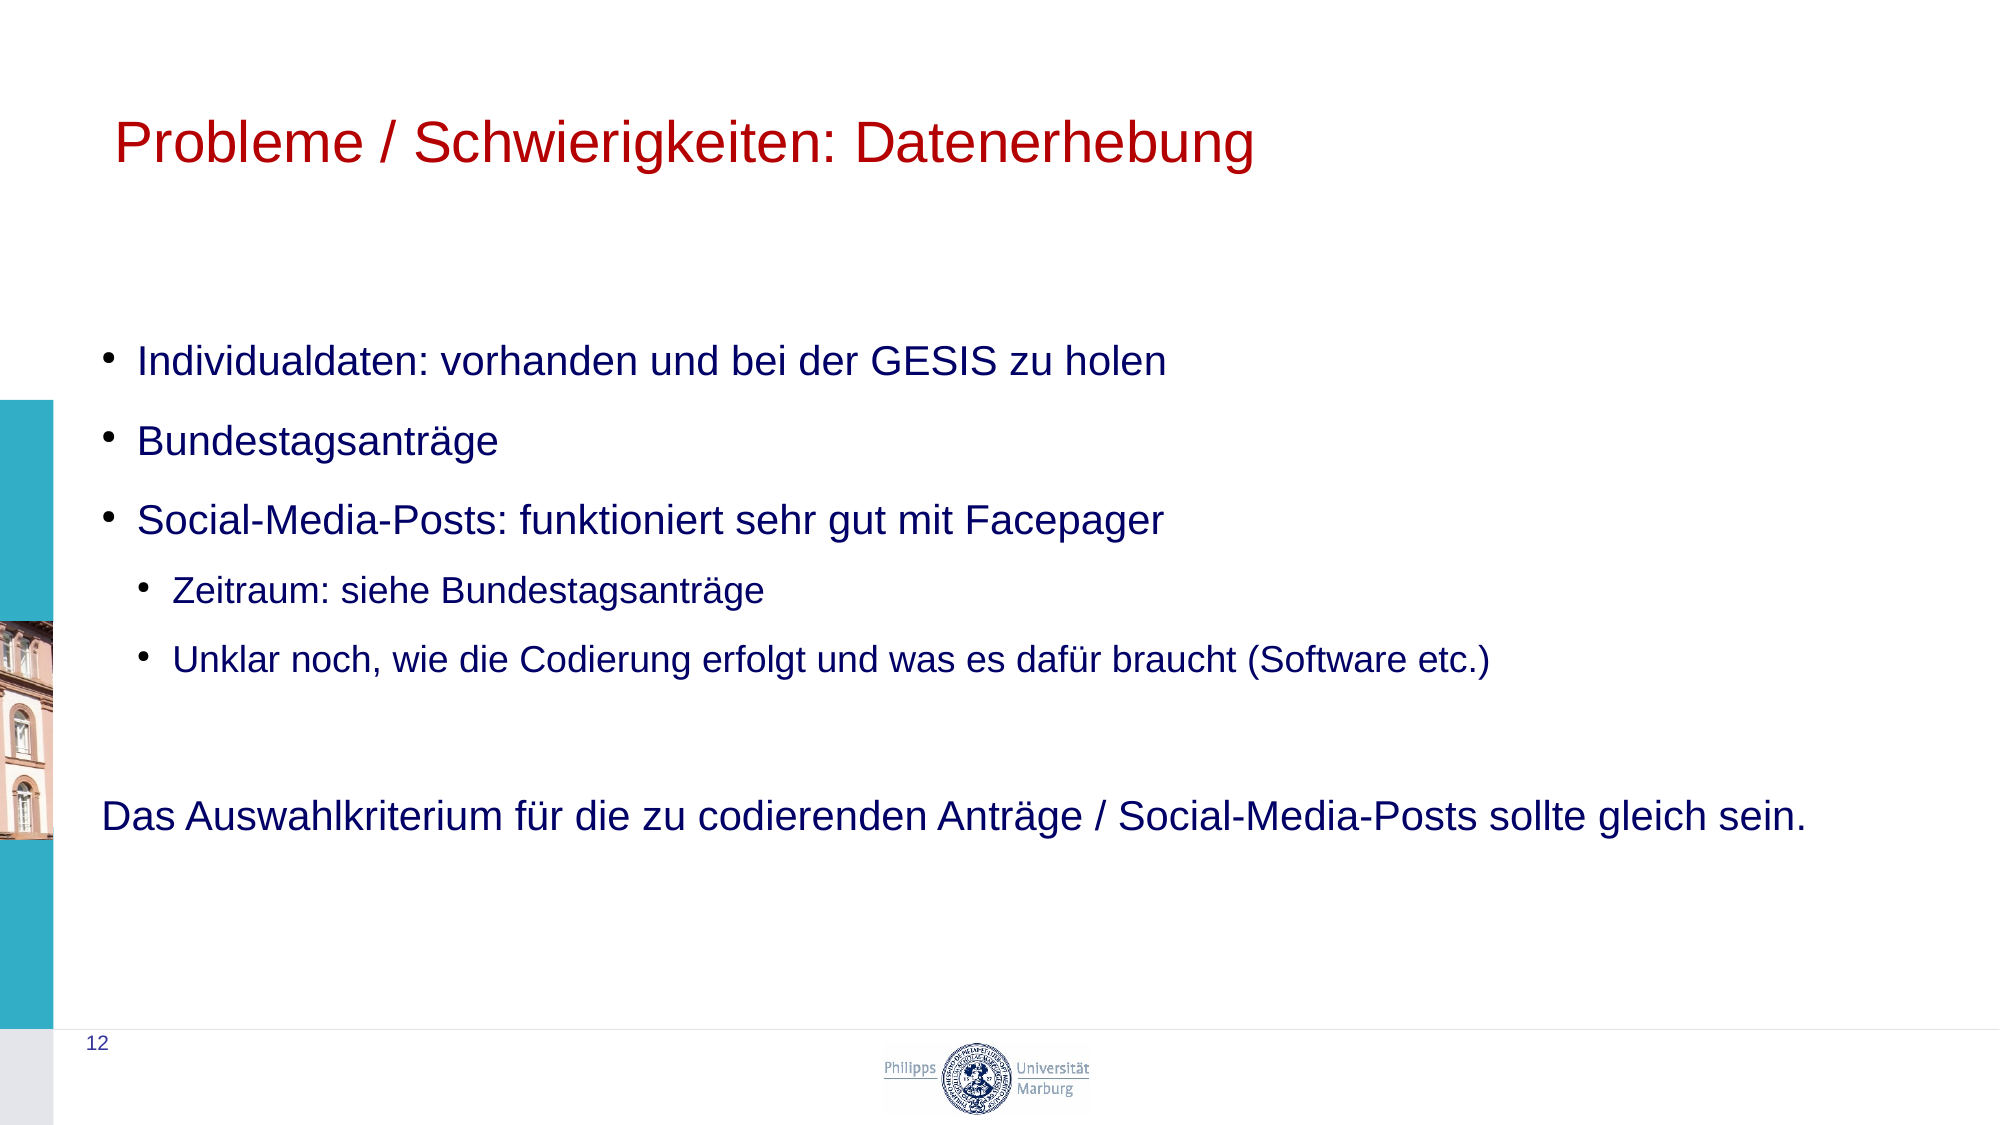

# Probleme / Schwierigkeiten: Datenerhebung
Individualdaten: vorhanden und bei der GESIS zu holen
Bundestagsanträge
Social-Media-Posts: funktioniert sehr gut mit Facepager
Zeitraum: siehe Bundestagsanträge
Unklar noch, wie die Codierung erfolgt und was es dafür braucht (Software etc.)
Das Auswahlkriterium für die zu codierenden Anträge / Social-Media-Posts sollte gleich sein.